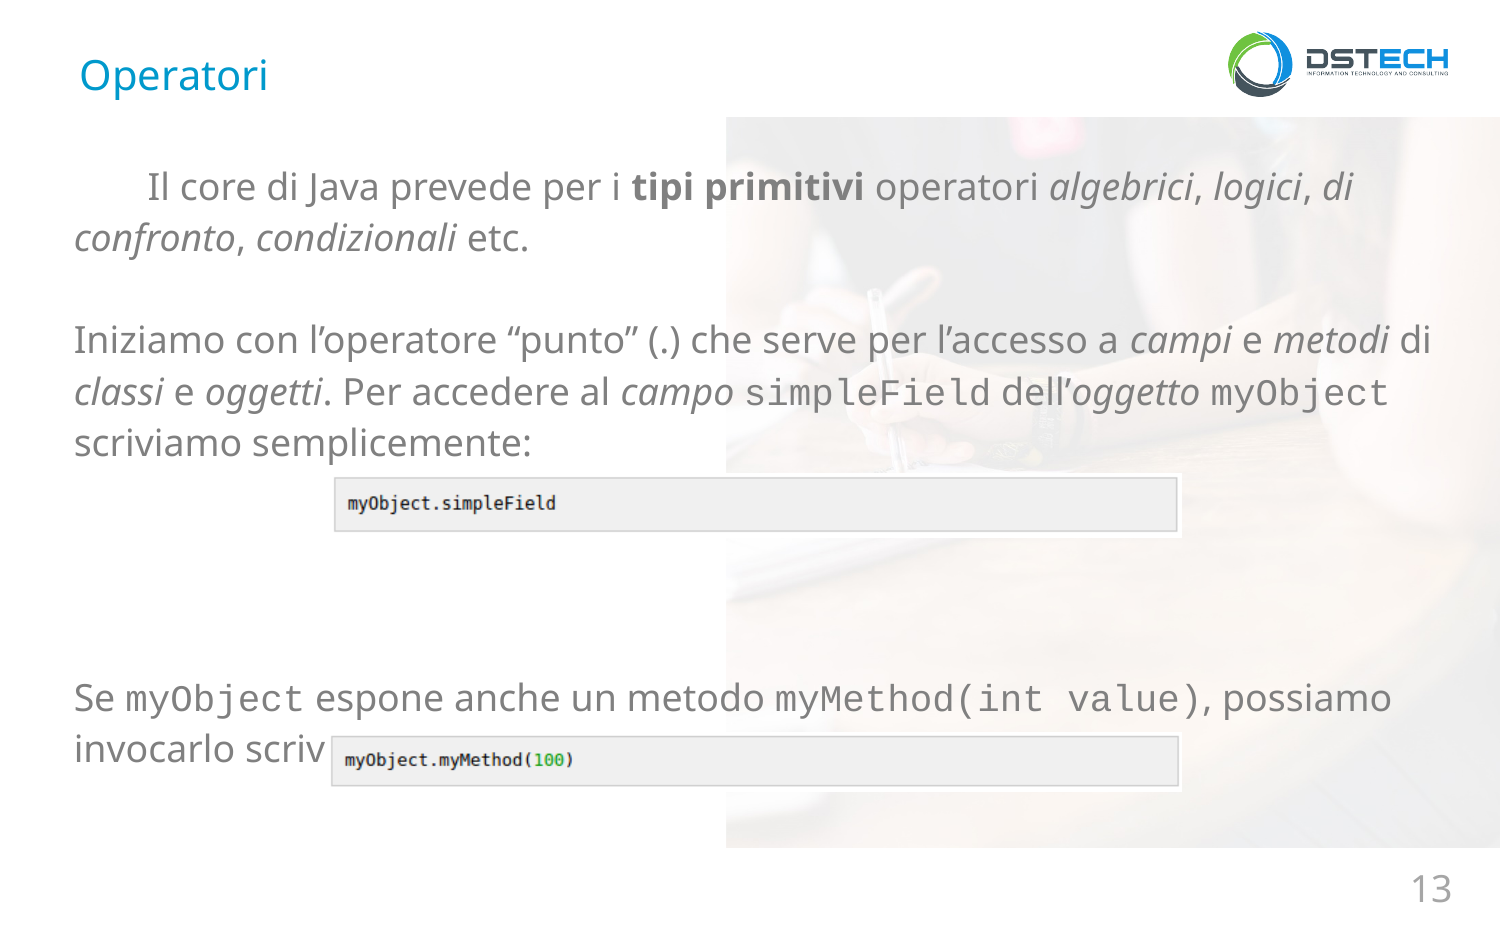

Operatori
	Il core di Java prevede per i tipi primitivi operatori algebrici, logici, di confronto, condizionali etc.
Iniziamo con l’operatore “punto” (.) che serve per l’accesso a campi e metodi di classi e oggetti. Per accedere al campo simpleField dell’oggetto myObject scriviamo semplicemente:
Se myObject espone anche un metodo myMethod(int value), possiamo invocarlo scrivendo:[2]
13